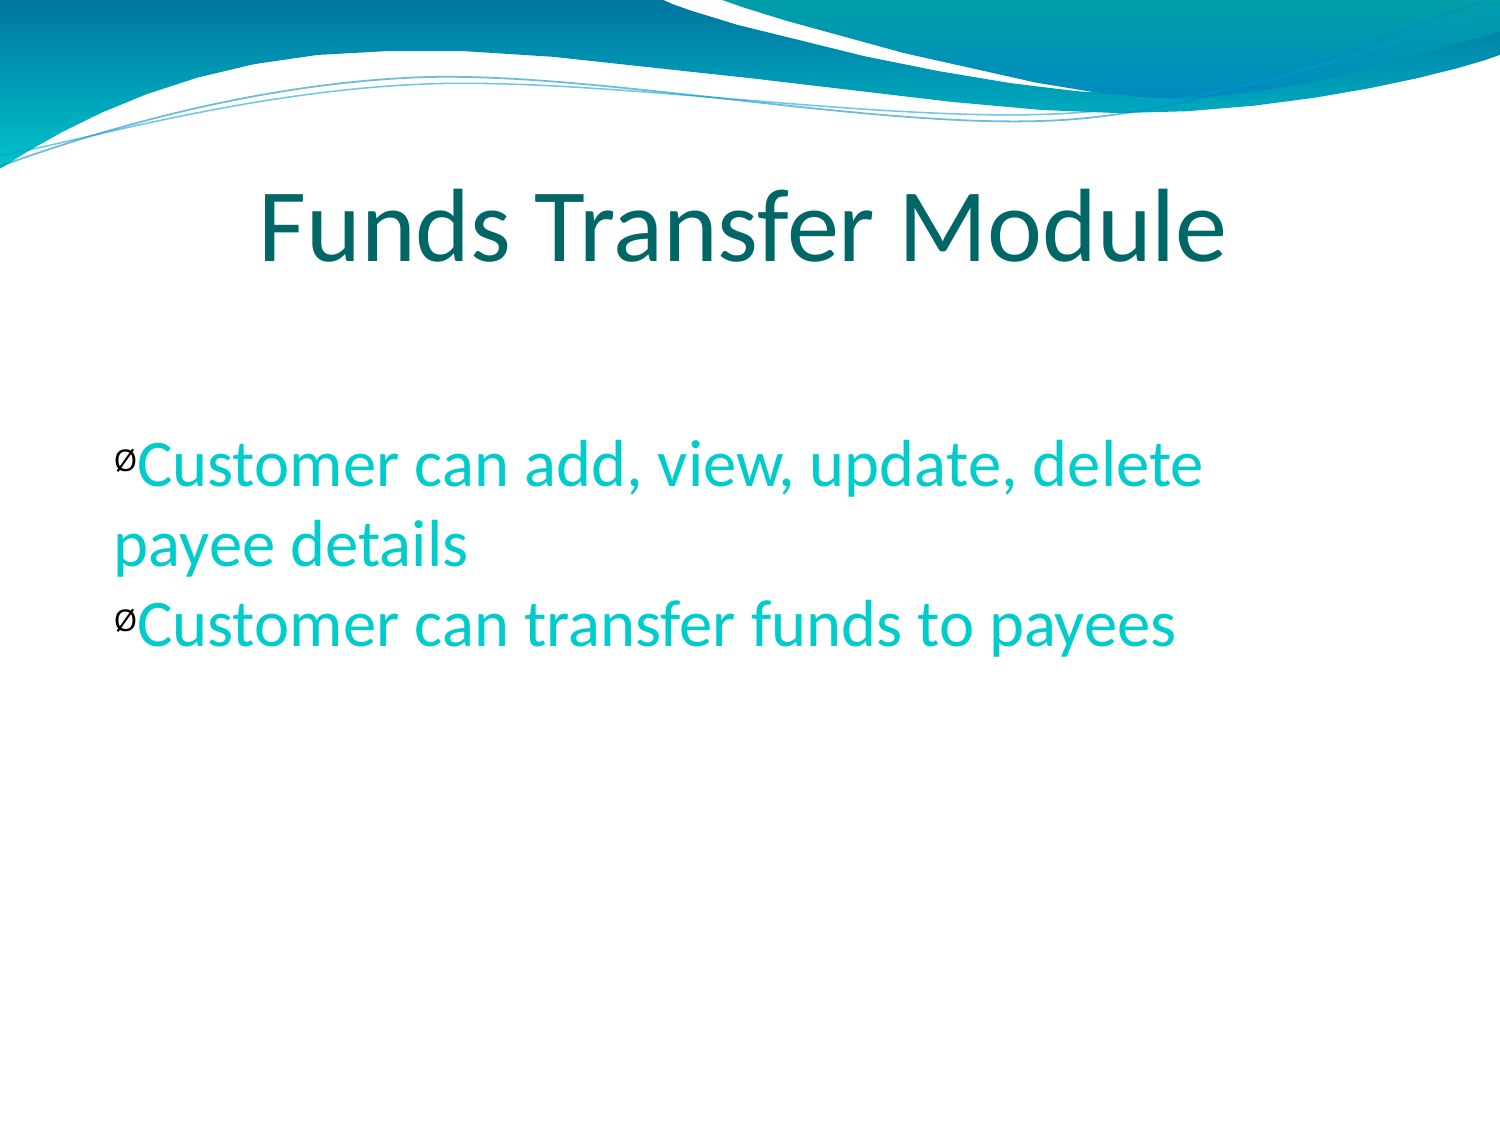

# Funds Transfer Module
Customer can add, view, update, delete payee details
Customer can transfer funds to payees